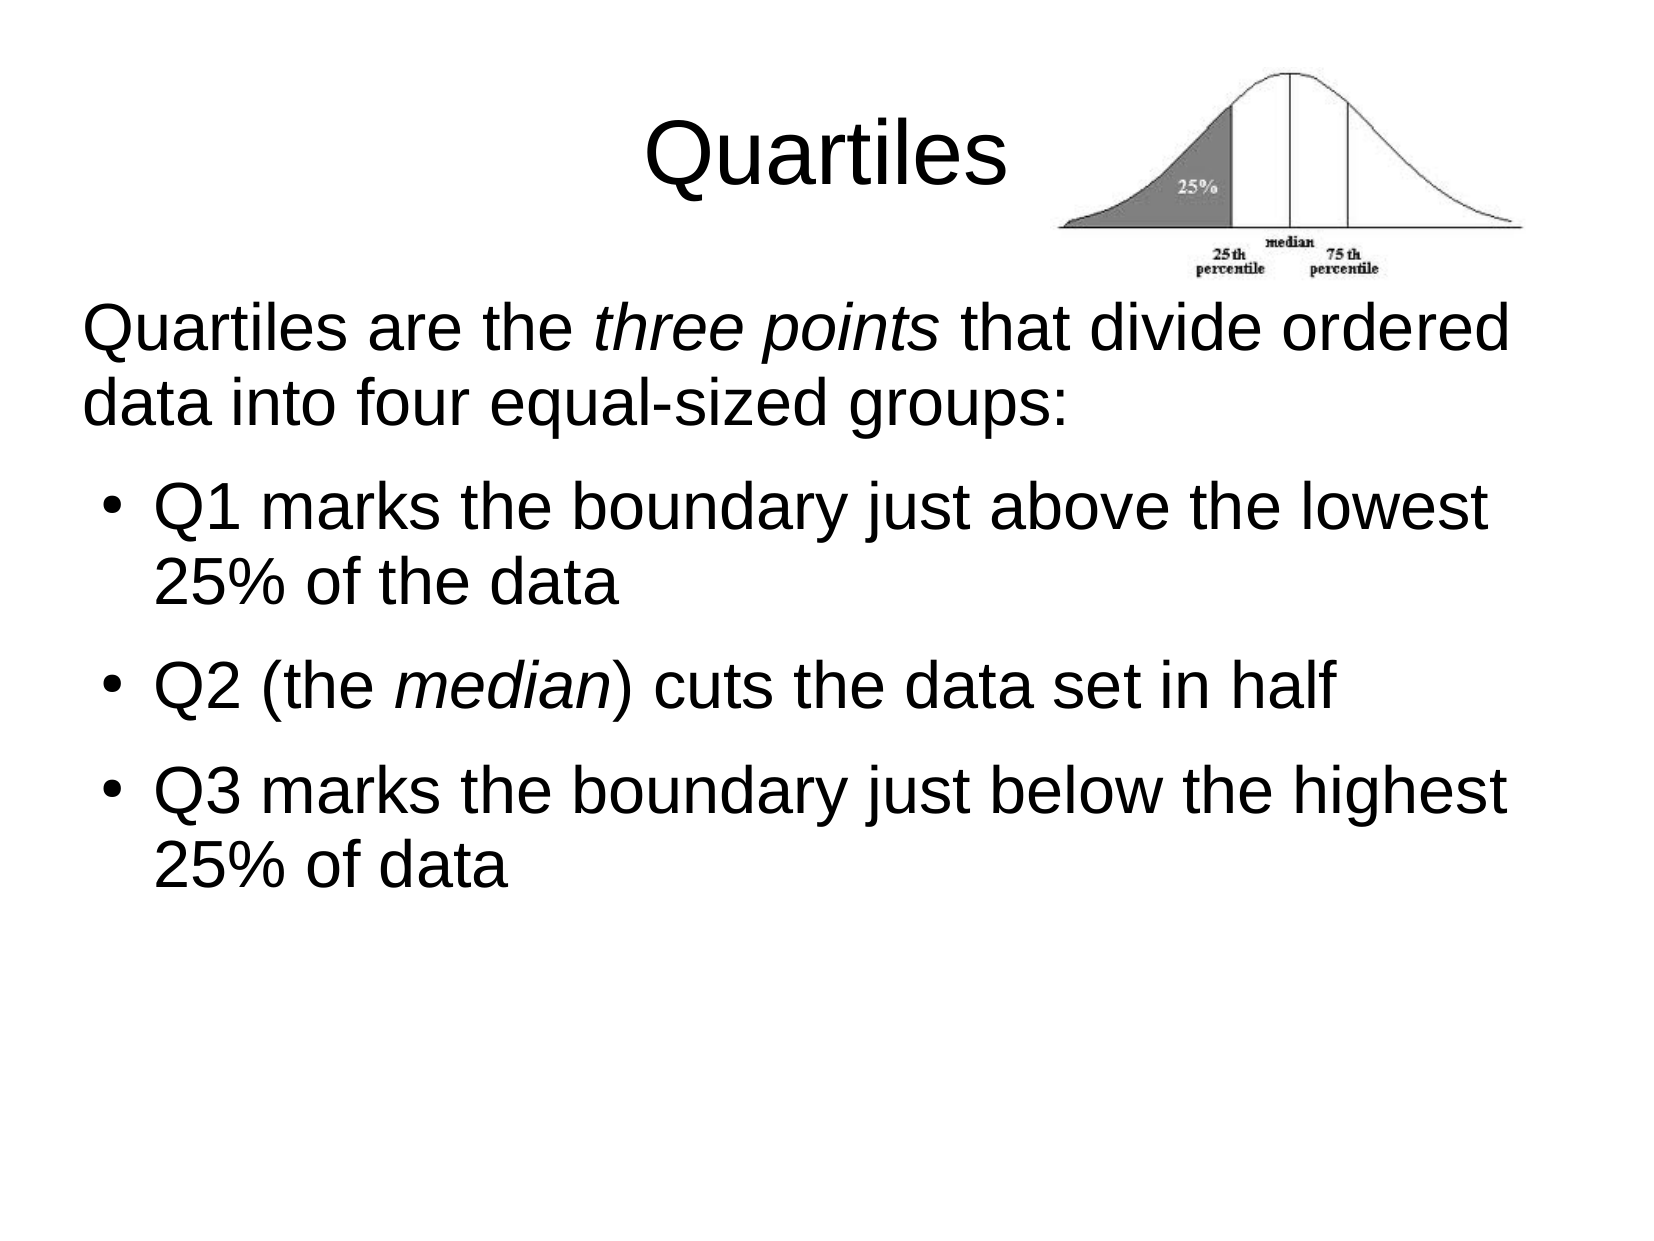

# Quartiles
Quartiles are the three points that divide ordered data into four equal-sized groups:
Q1 marks the boundary just above the lowest 25% of the data
Q2 (the median) cuts the data set in half
Q3 marks the boundary just below the highest 25% of data